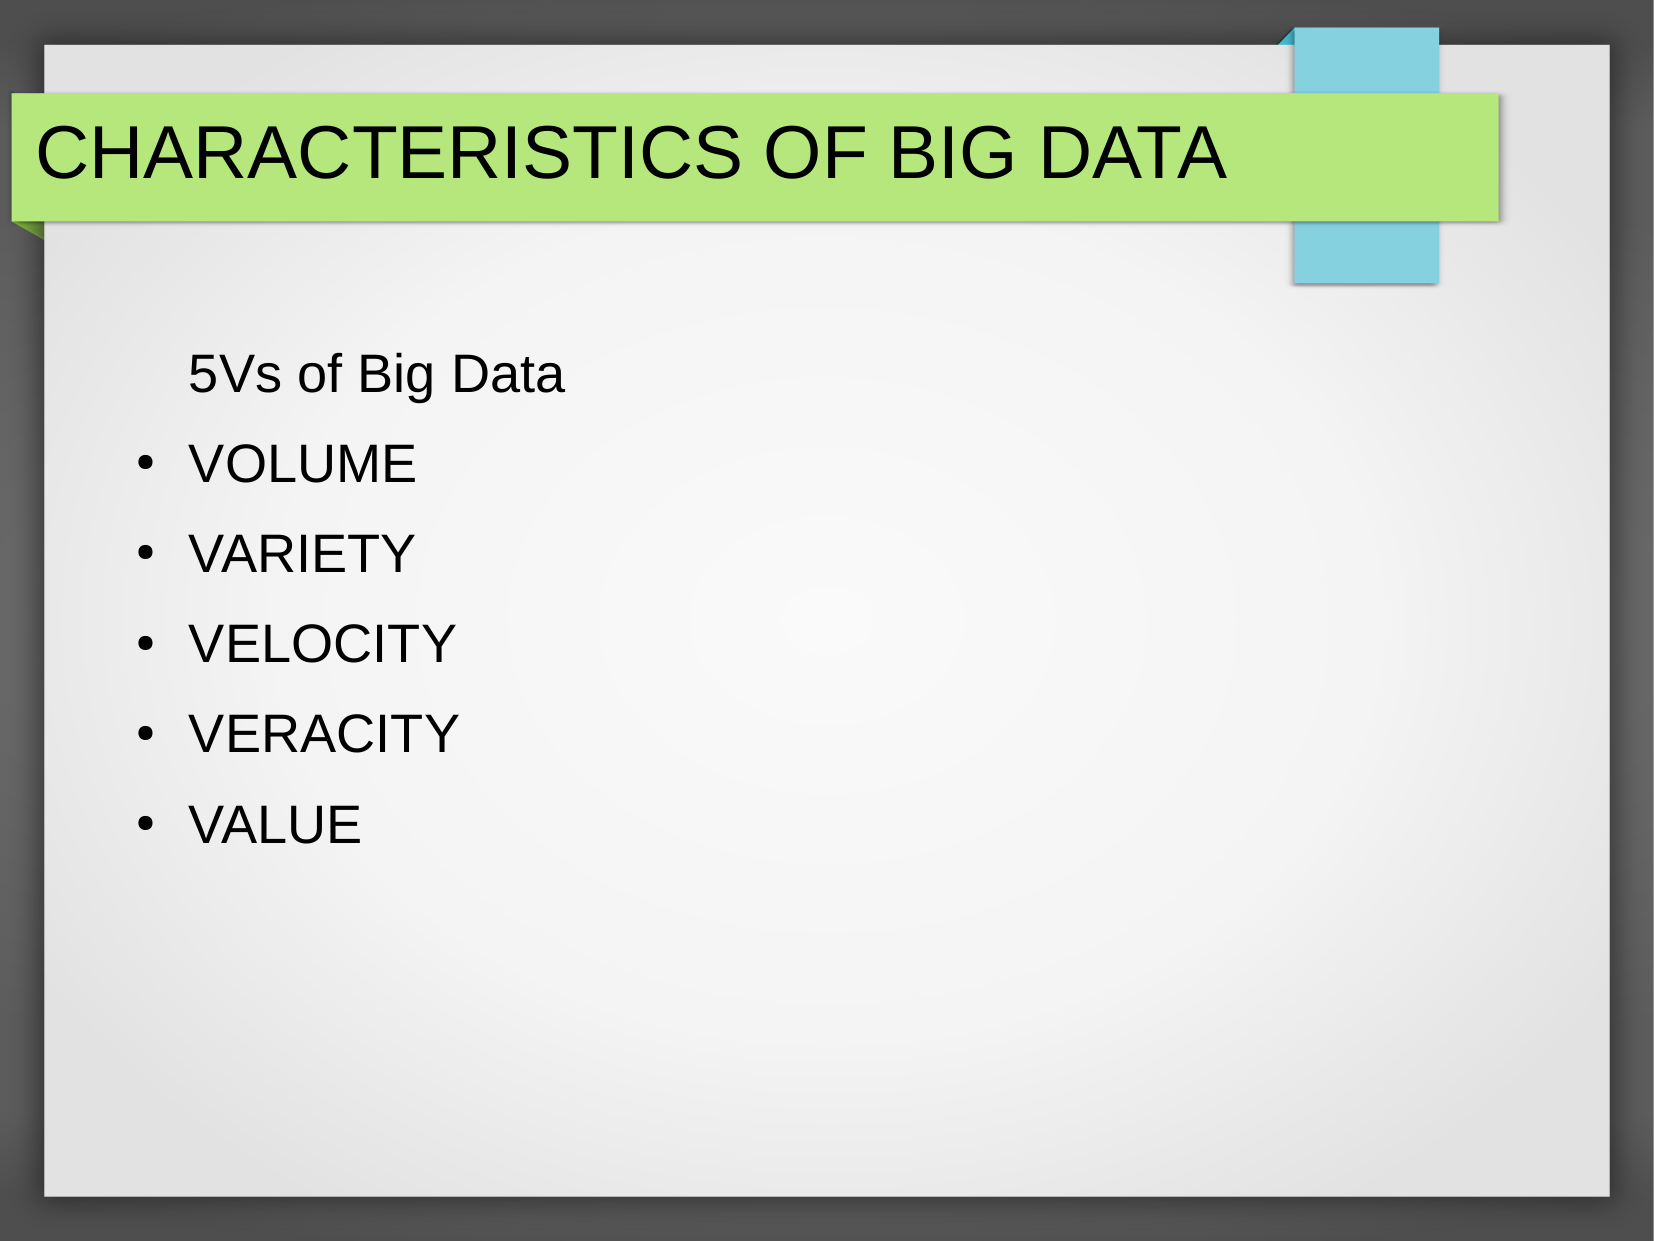

# CHARACTERISTICS OF BIG DATA
5Vs of Big Data
VOLUME
VARIETY
VELOCITY
VERACITY
VALUE